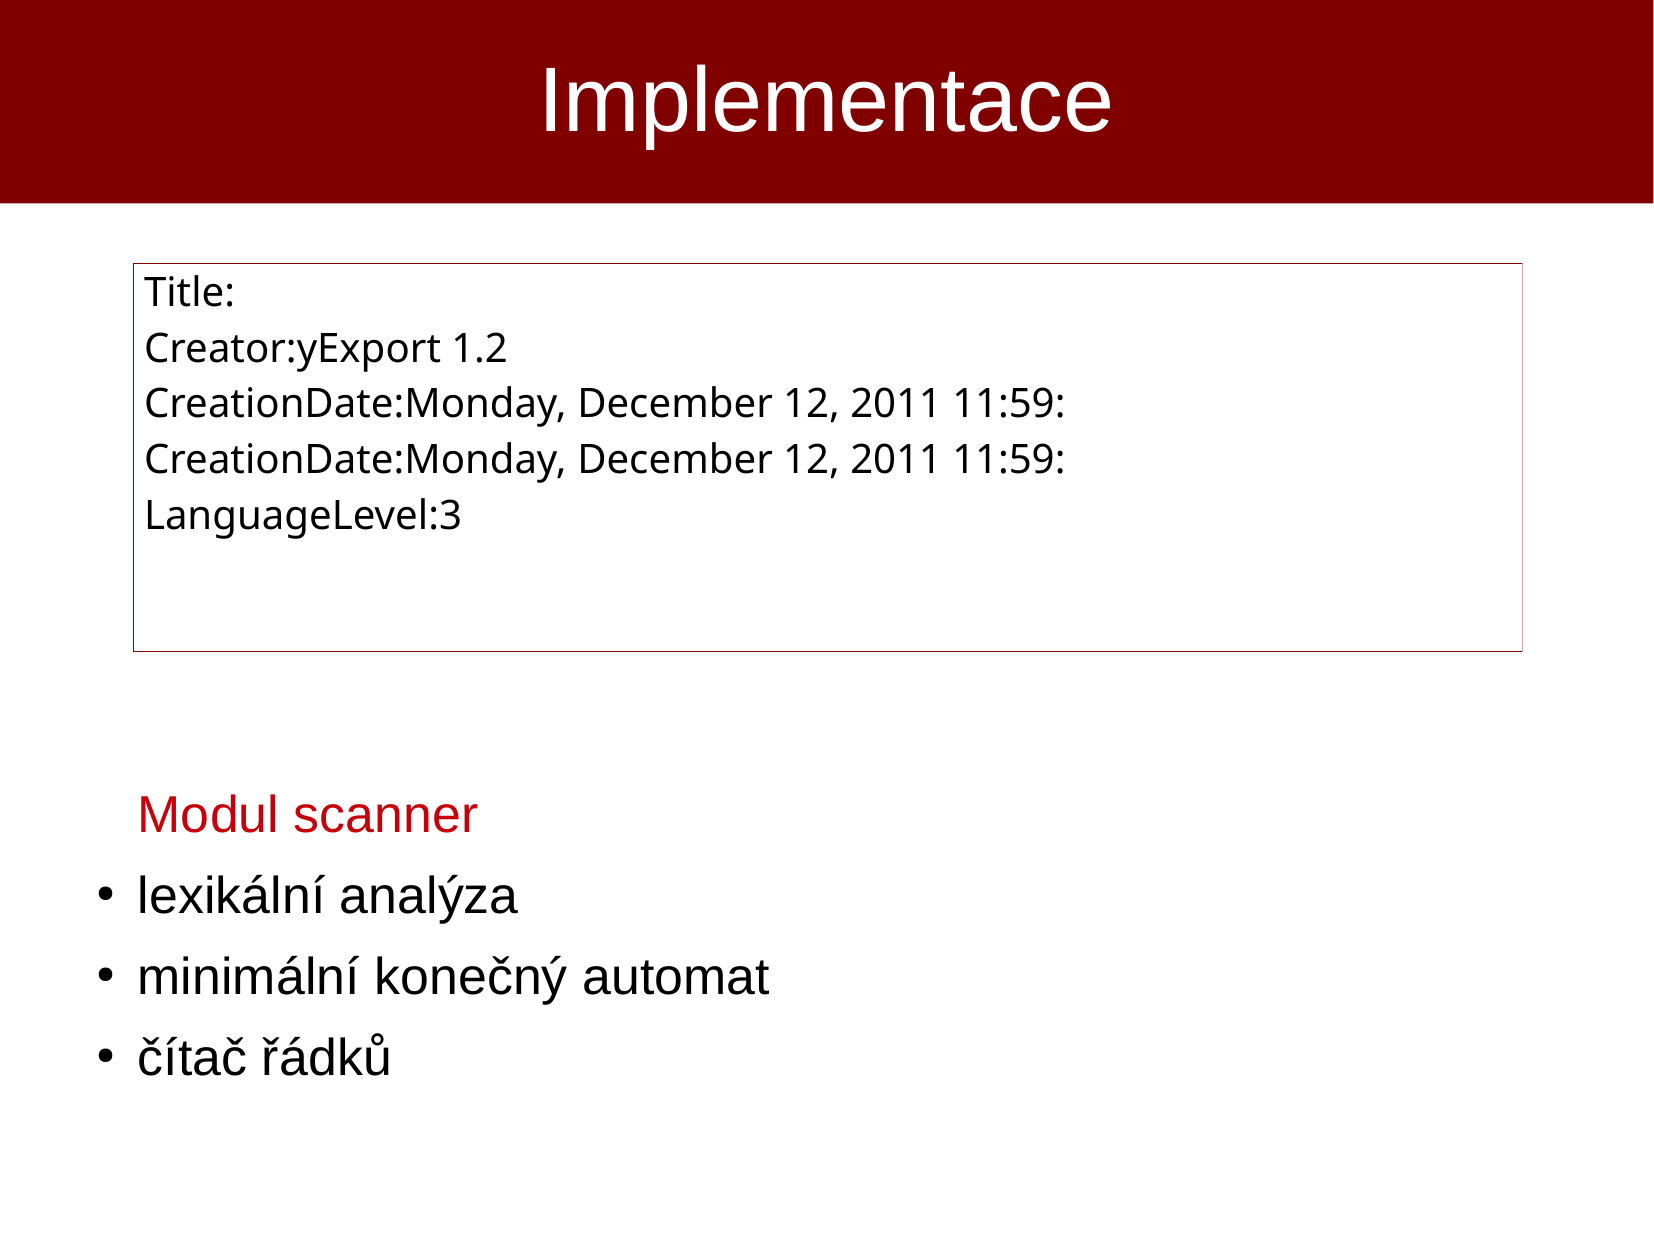

# Implementace
Modul scanner
lexikální analýza
minimální konečný automat
čítač řádků